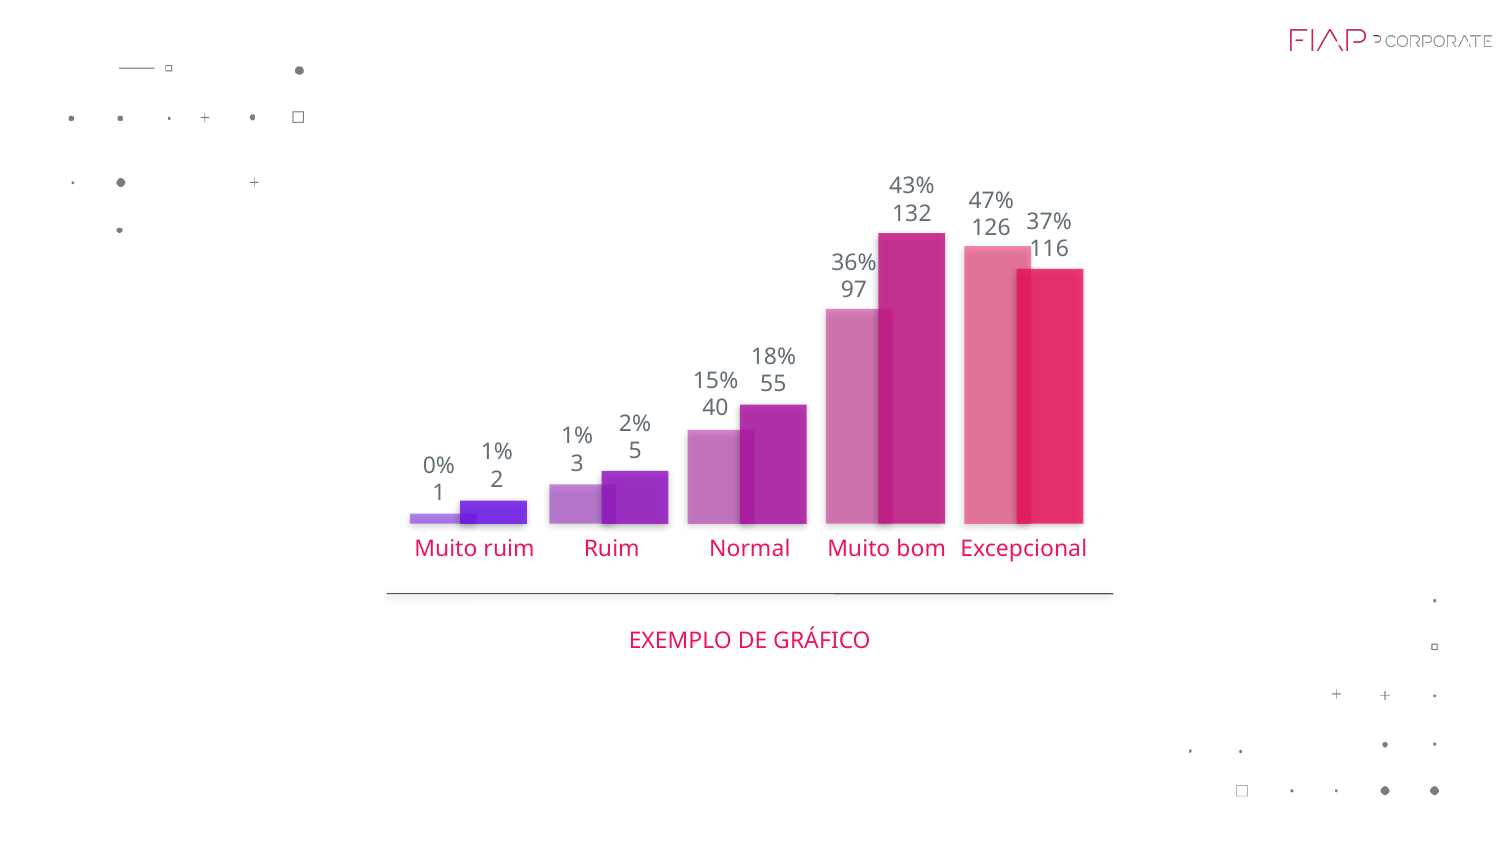

43%
132
47%
126
37%
116
36%
97
18%
55
15%
40
2%
5
1%
3
1%
2
0%
1
Muito ruim
Ruim
Normal
Muito bom
Excepcional
EXEMPLO DE GRÁFICO